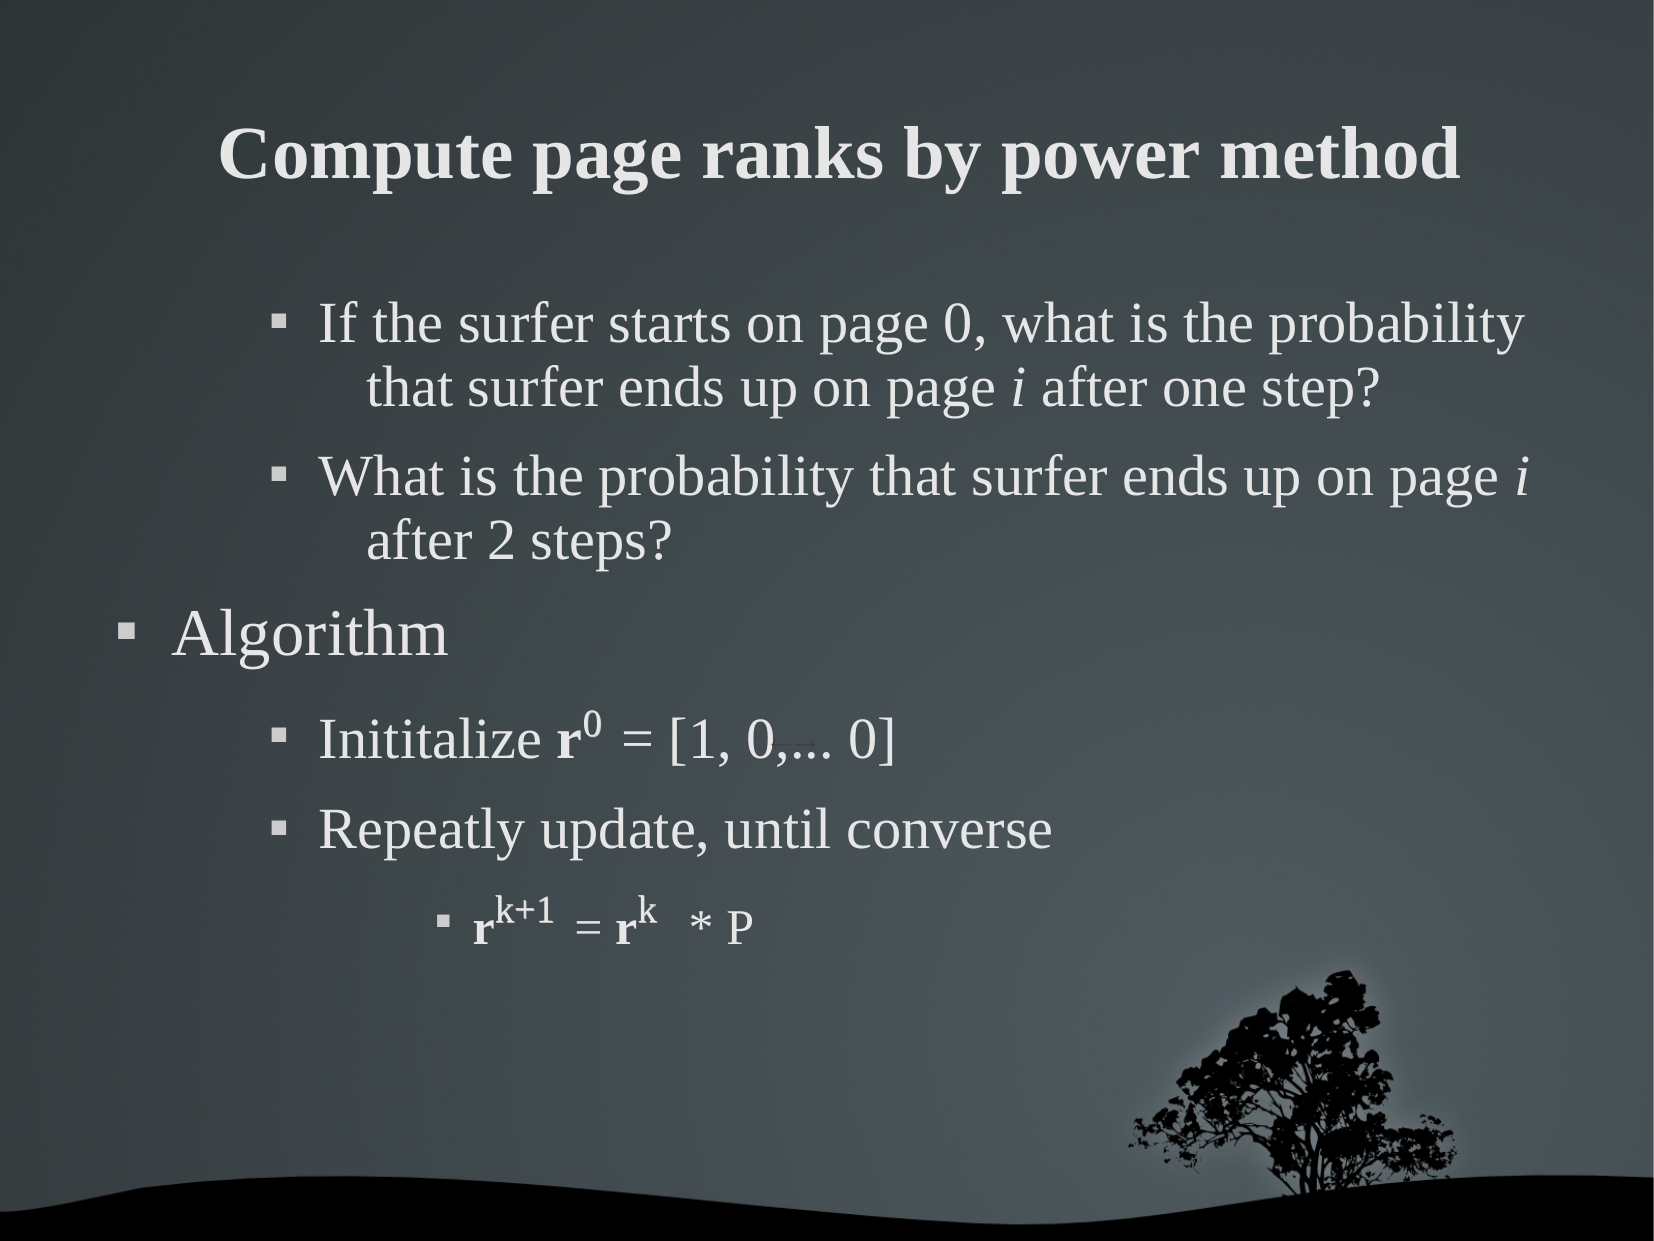

# Compute page ranks by power method
If the surfer starts on page 0, what is the probability that surfer ends up on page i after one step?
What is the probability that surfer ends up on page i after 2 steps?
Algorithm
Inititalize r0 = [1, 0,... 0]
Repeatly update, until converse
rk+1 = rk * P